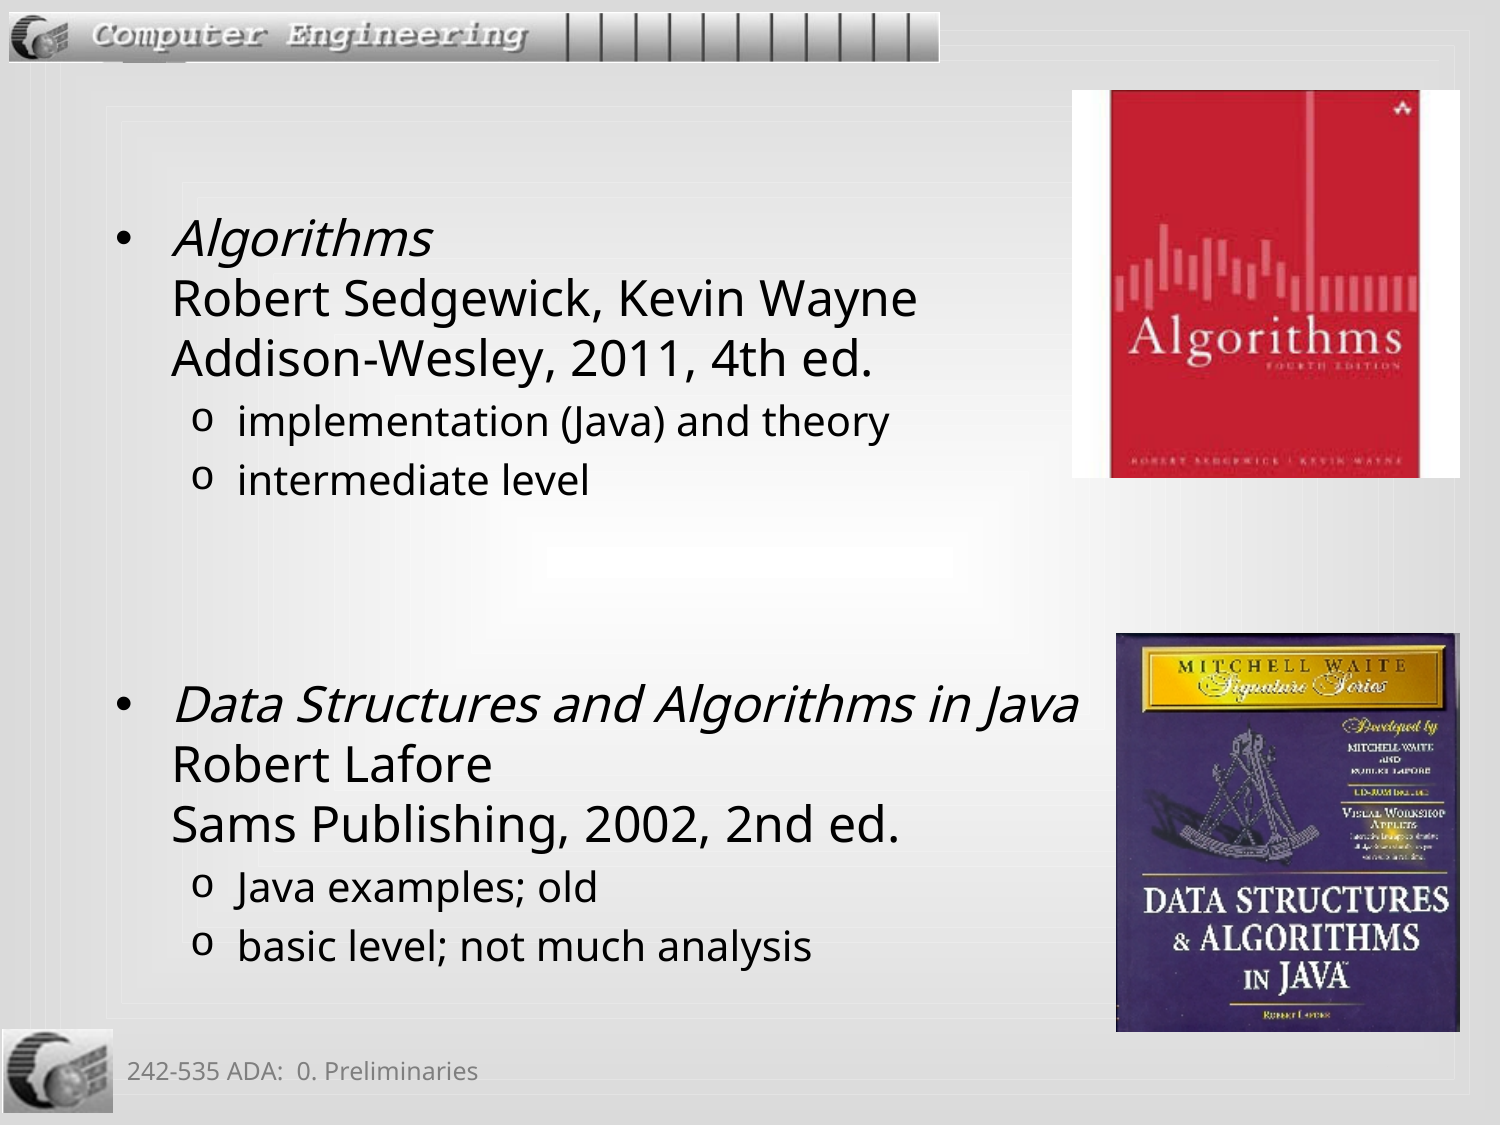

Algorithms
Robert Sedgewick, Kevin Wayne
Addison-Wesley, 2011, 4th ed.
implementation (Java) and theory
intermediate level
Data Structures and Algorithms in Java
Robert Lafore
Sams Publishing, 2002, 2nd ed.
Java examples; old
basic level; not much analysis